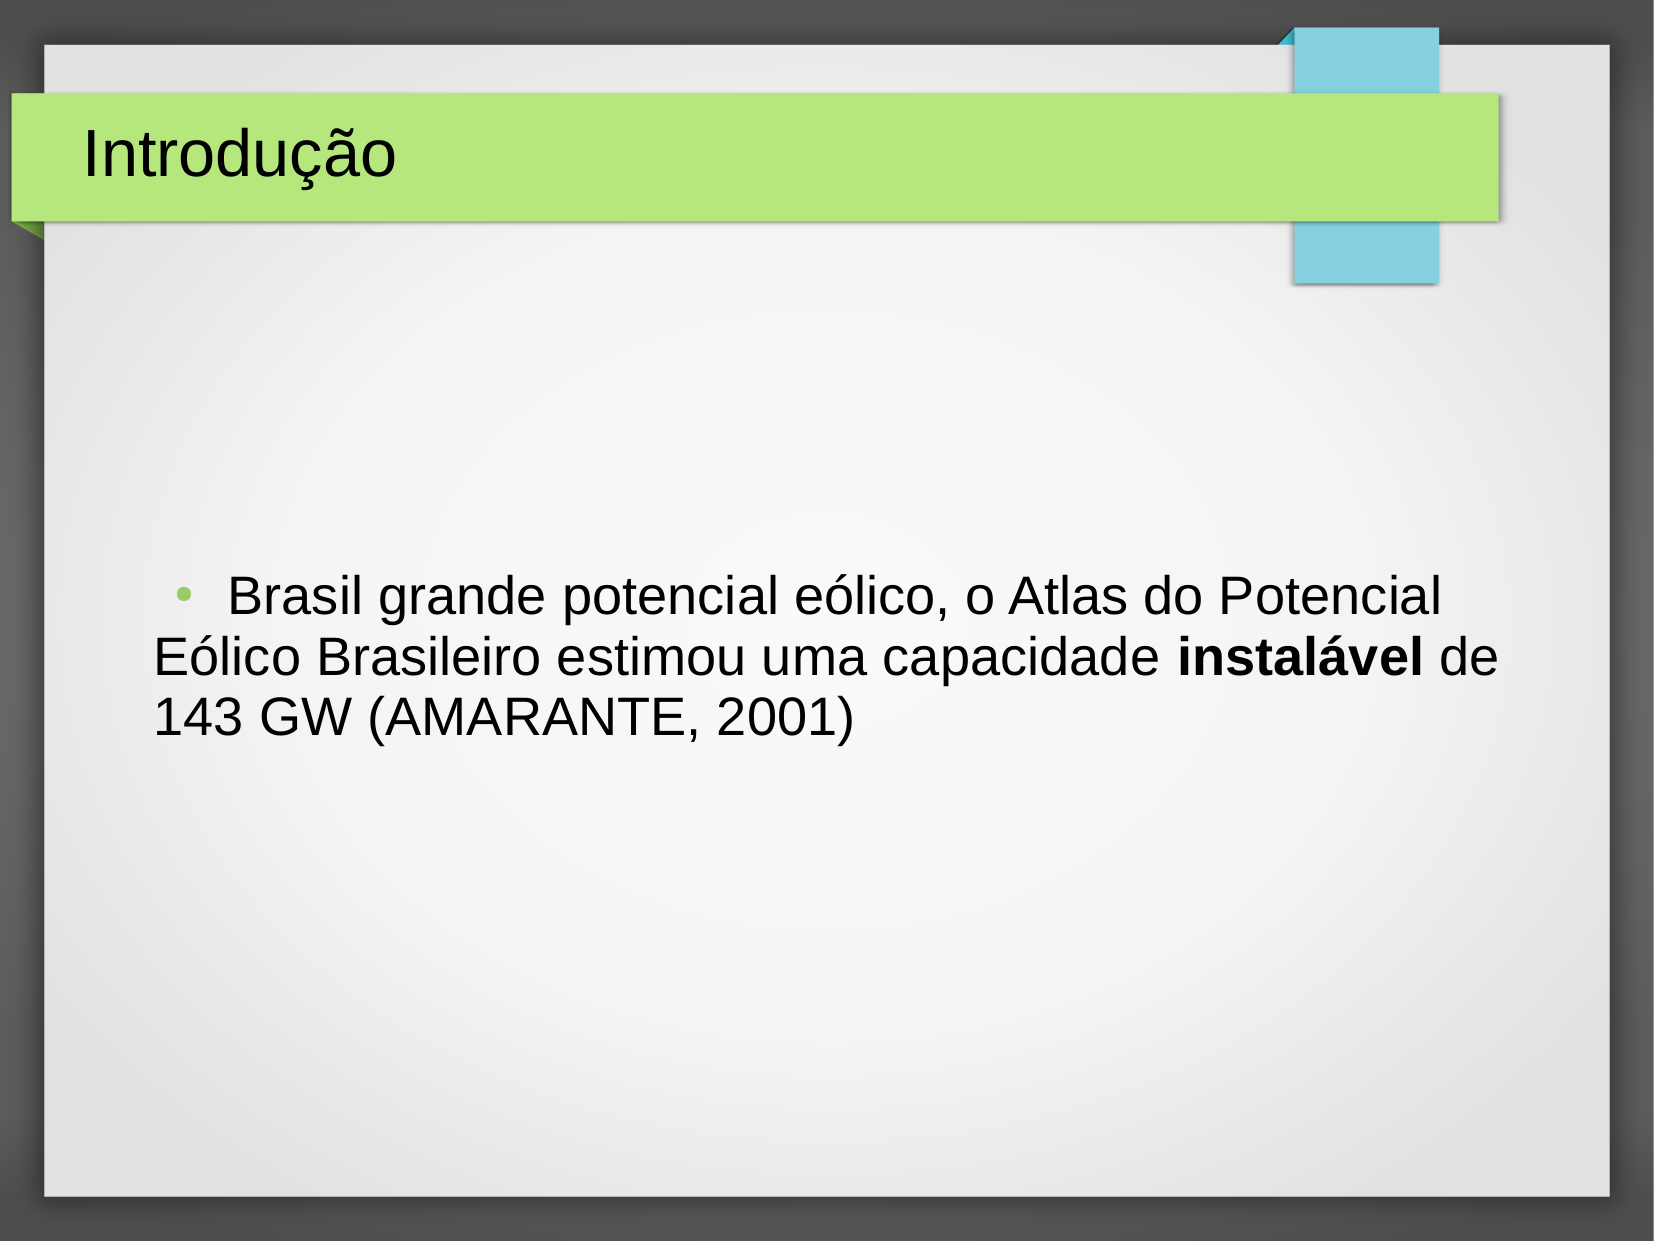

# Introdução
Brasil grande potencial eólico, o Atlas do Potencial Eólico Brasileiro estimou uma capacidade instalável de 143 GW (AMARANTE, 2001)